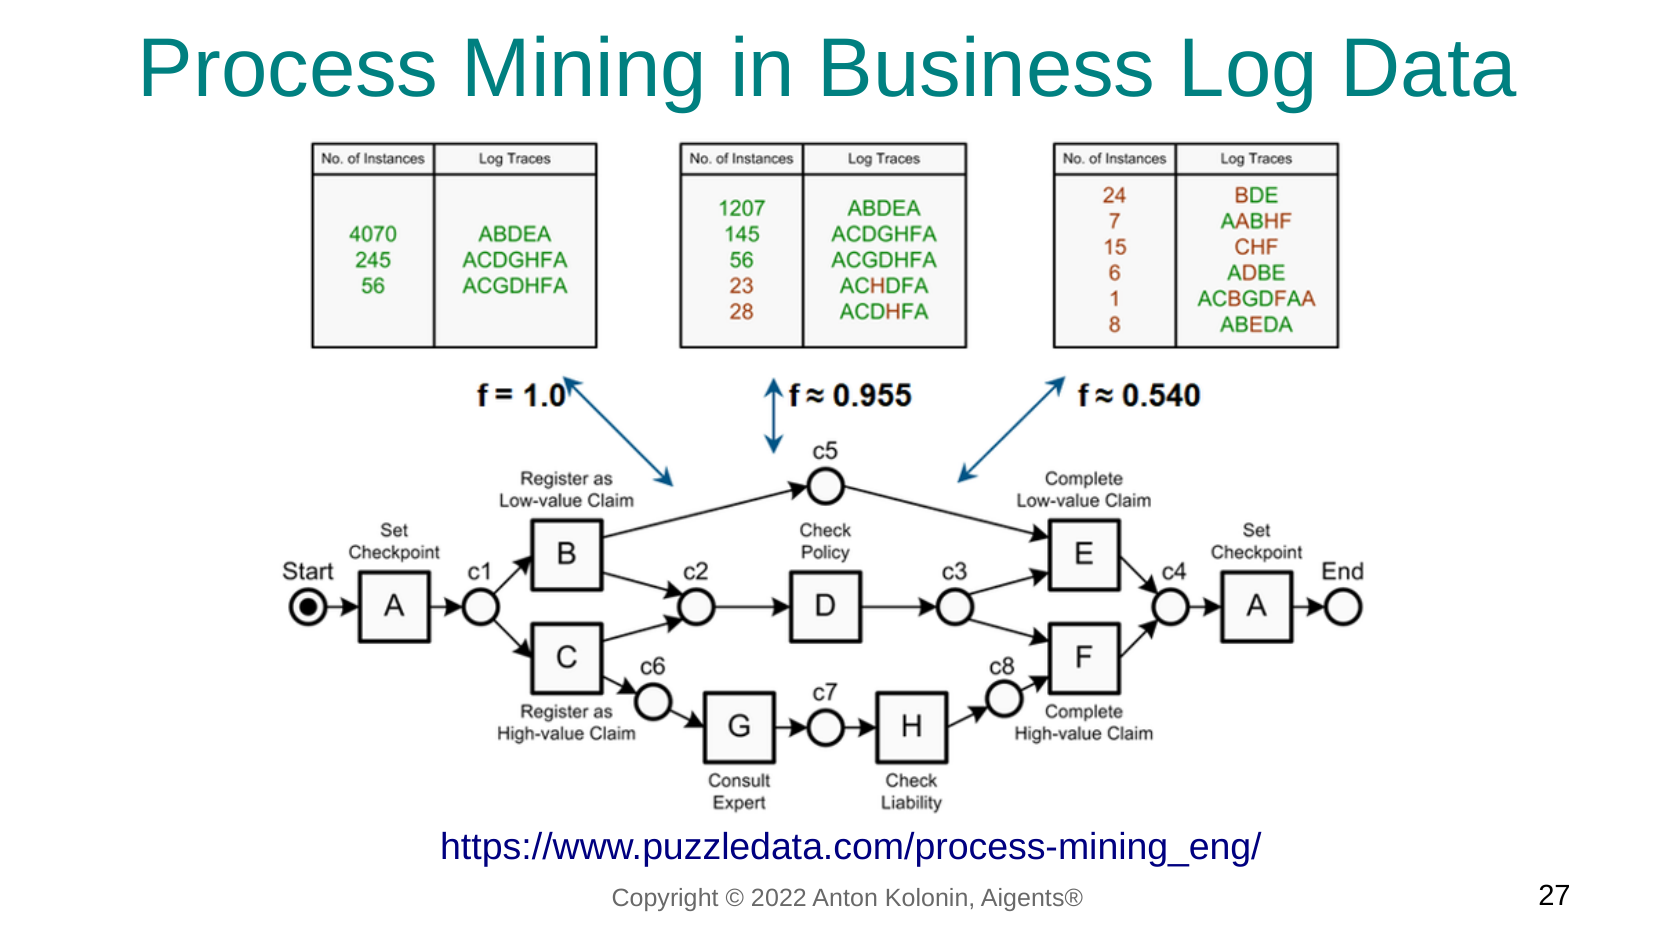

Process Mining in Business Log Data
https://www.puzzledata.com/process-mining_eng/
Copyright © 2022 Anton Kolonin, Aigents®
27